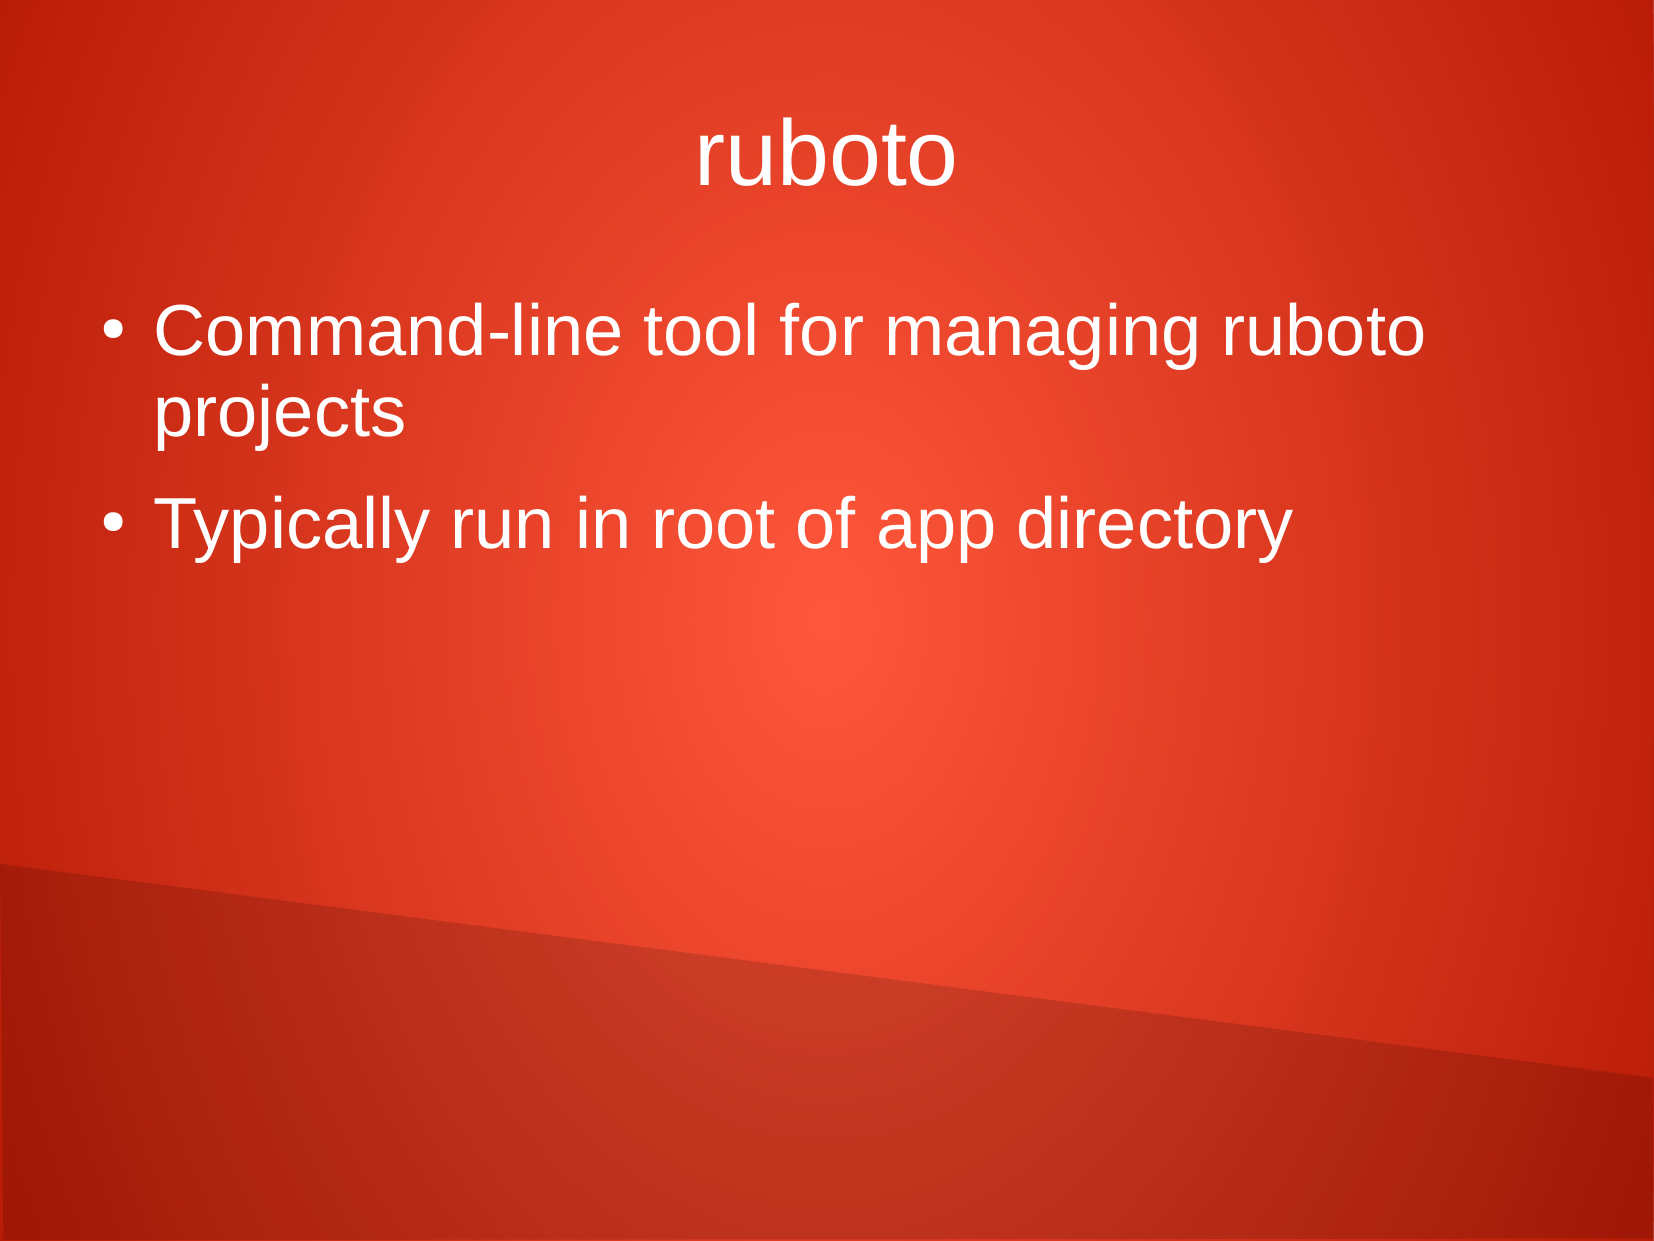

# ruboto
Command-line tool for managing ruboto projects
Typically run in root of app directory